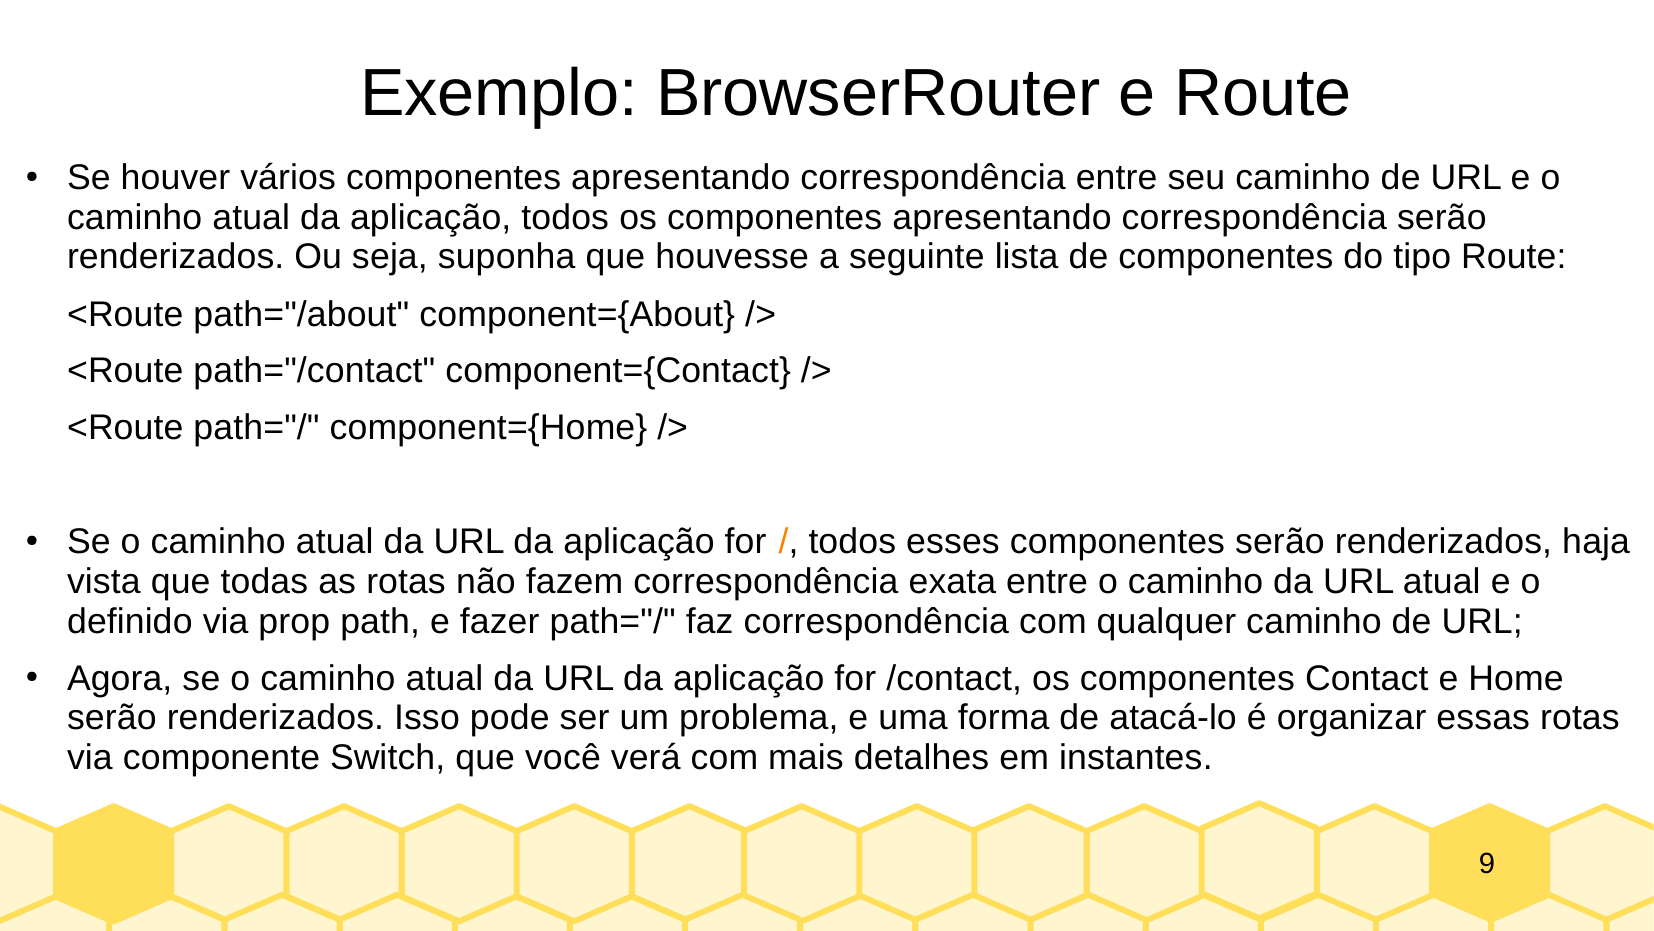

# Exemplo: BrowserRouter e Route
Se houver vários componentes apresentando correspondência entre seu caminho de URL e o caminho atual da aplicação, todos os componentes apresentando correspondência serão renderizados. Ou seja, suponha que houvesse a seguinte lista de componentes do tipo Route:
<Route path="/about" component={About} />
<Route path="/contact" component={Contact} />
<Route path="/" component={Home} />
Se o caminho atual da URL da aplicação for /, todos esses componentes serão renderizados, haja vista que todas as rotas não fazem correspondência exata entre o caminho da URL atual e o definido via prop path, e fazer path="/" faz correspondência com qualquer caminho de URL;
Agora, se o caminho atual da URL da aplicação for /contact, os componentes Contact e Home serão renderizados. Isso pode ser um problema, e uma forma de atacá-lo é organizar essas rotas via componente Switch, que você verá com mais detalhes em instantes.